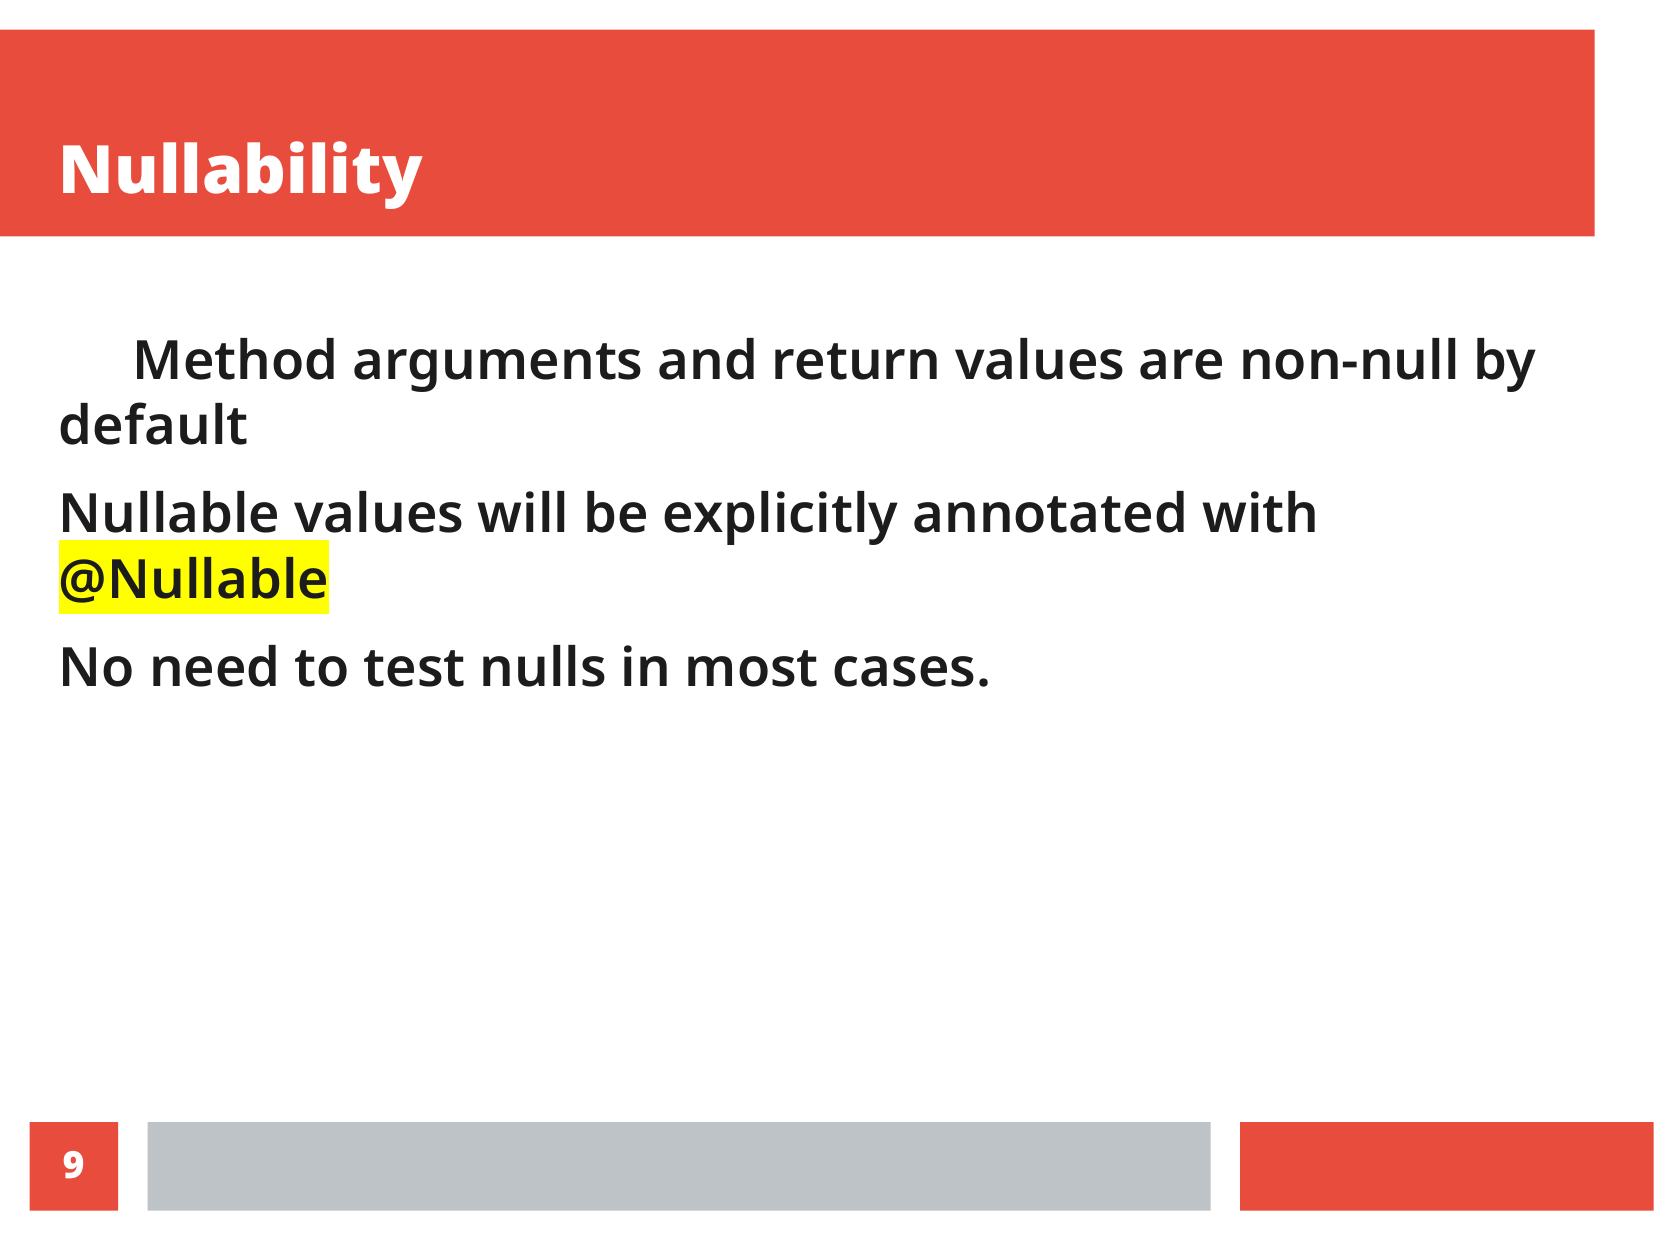

# Nullability
	Method arguments and return values are non-null by default
Nullable values will be explicitly annotated with @Nullable
No need to test nulls in most cases.